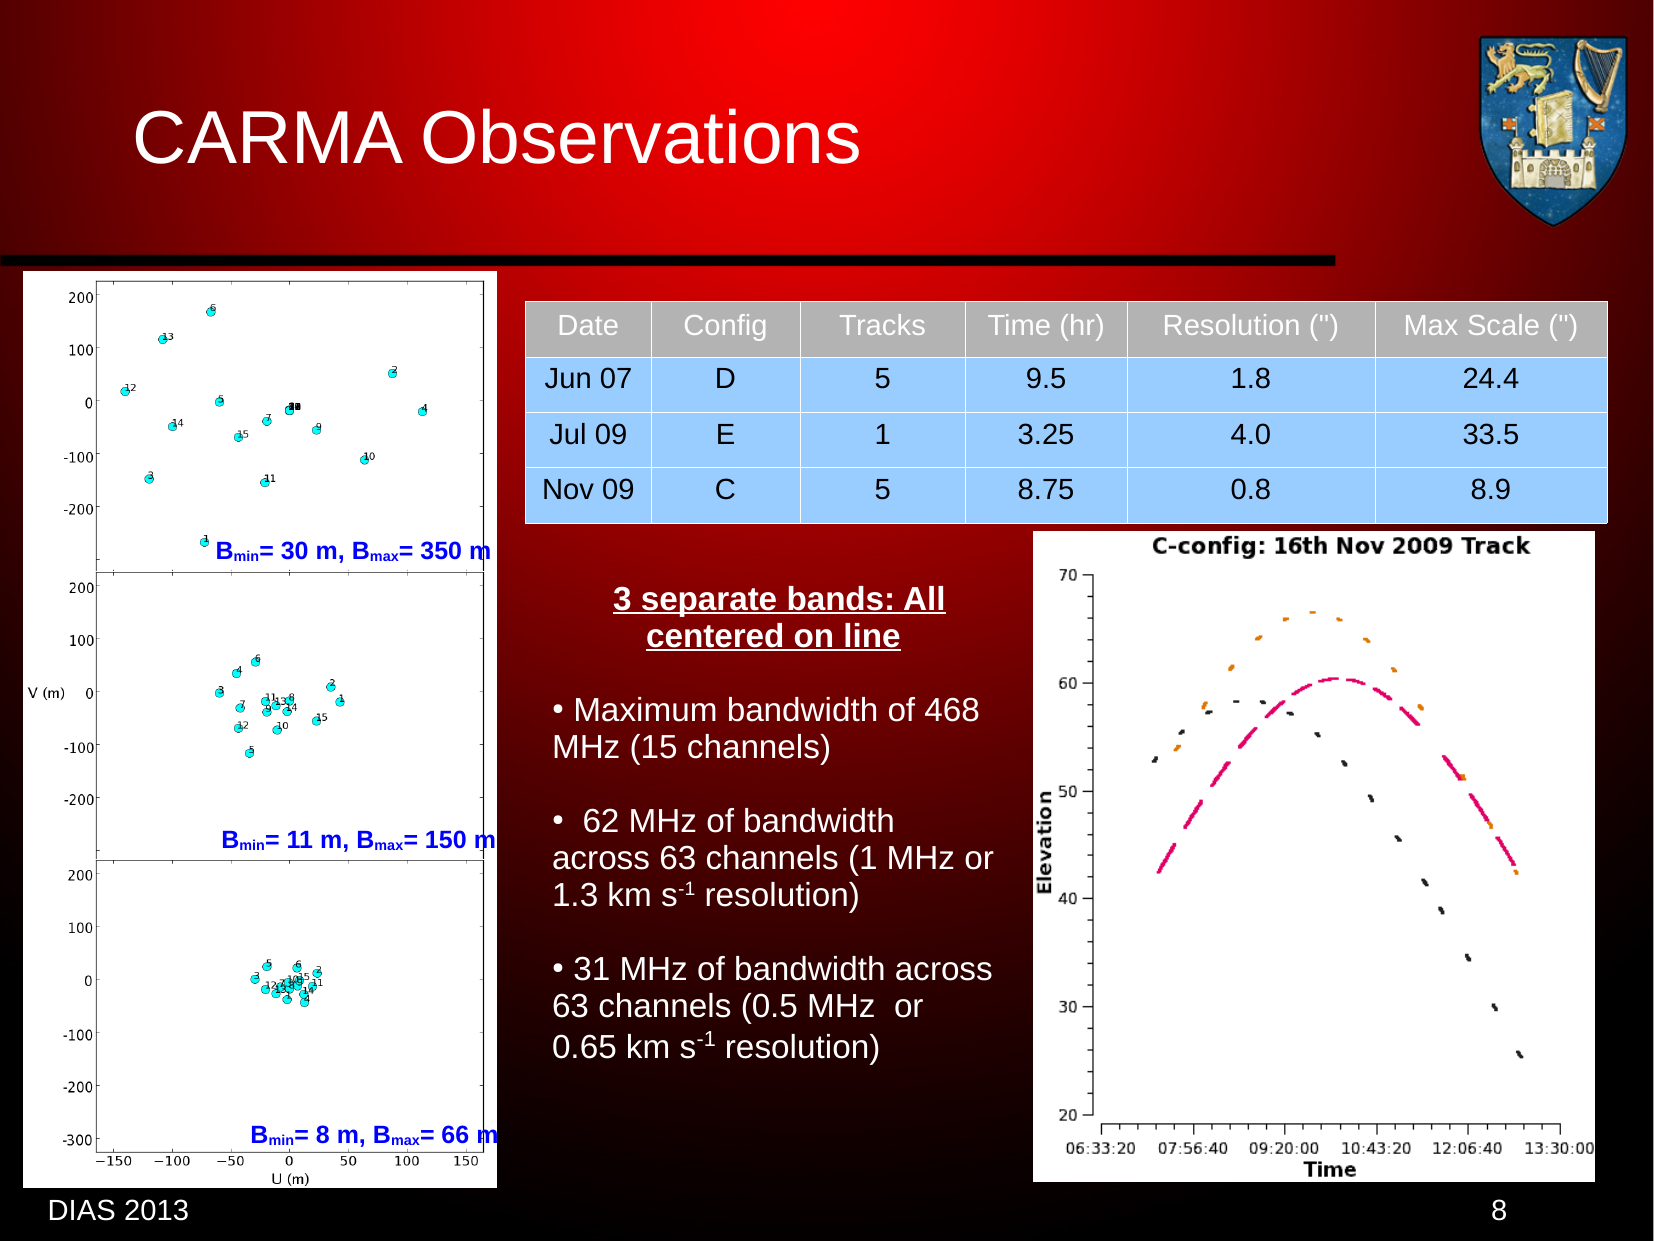

CARMA Observations
| Date | Config | Tracks | Time (hr) | Resolution (") | Max Scale (") |
| --- | --- | --- | --- | --- | --- |
| Jun 07 | D | 5 | 9.5 | 1.8 | 24.4 |
| Jul 09 | E | 1 | 3.25 | 4.0 | 33.5 |
| Nov 09 | C | 5 | 8.75 | 0.8 | 8.9 |
Bmin= 30 m, Bmax= 350 m
3 separate bands: All centered on line
 Maximum bandwidth of 468 MHz (15 channels)
 62 MHz of bandwidth across 63 channels (1 MHz or 1.3 km s-1 resolution)
 31 MHz of bandwidth across 63 channels (0.5 MHz or 0.65 km s-1 resolution)
Bmin= 11 m, Bmax= 150 m
Bmin= 8 m, Bmax= 66 m
October 3-5 2012
Radio
 DIAS 2013	 					 		 										8